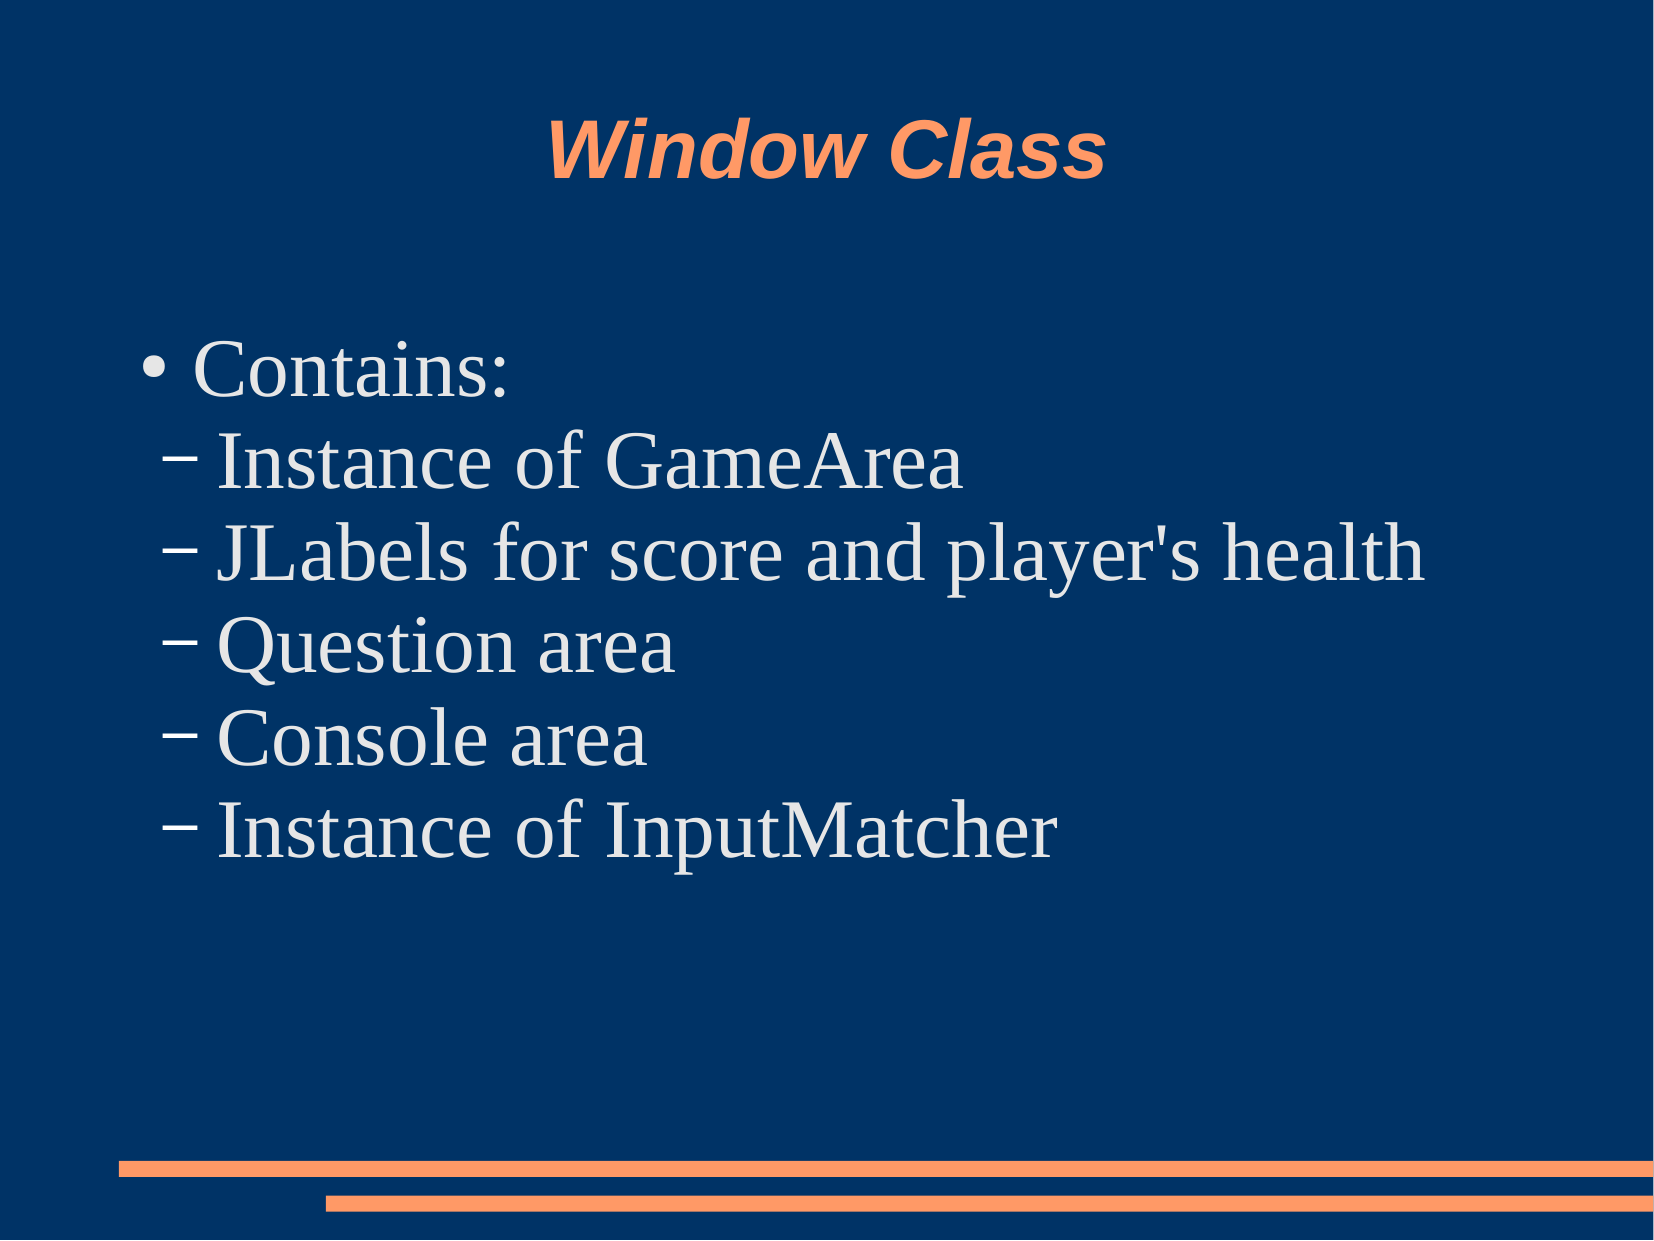

# Window Class
Contains:
Instance of GameArea
JLabels for score and player's health
Question area
Console area
Instance of InputMatcher